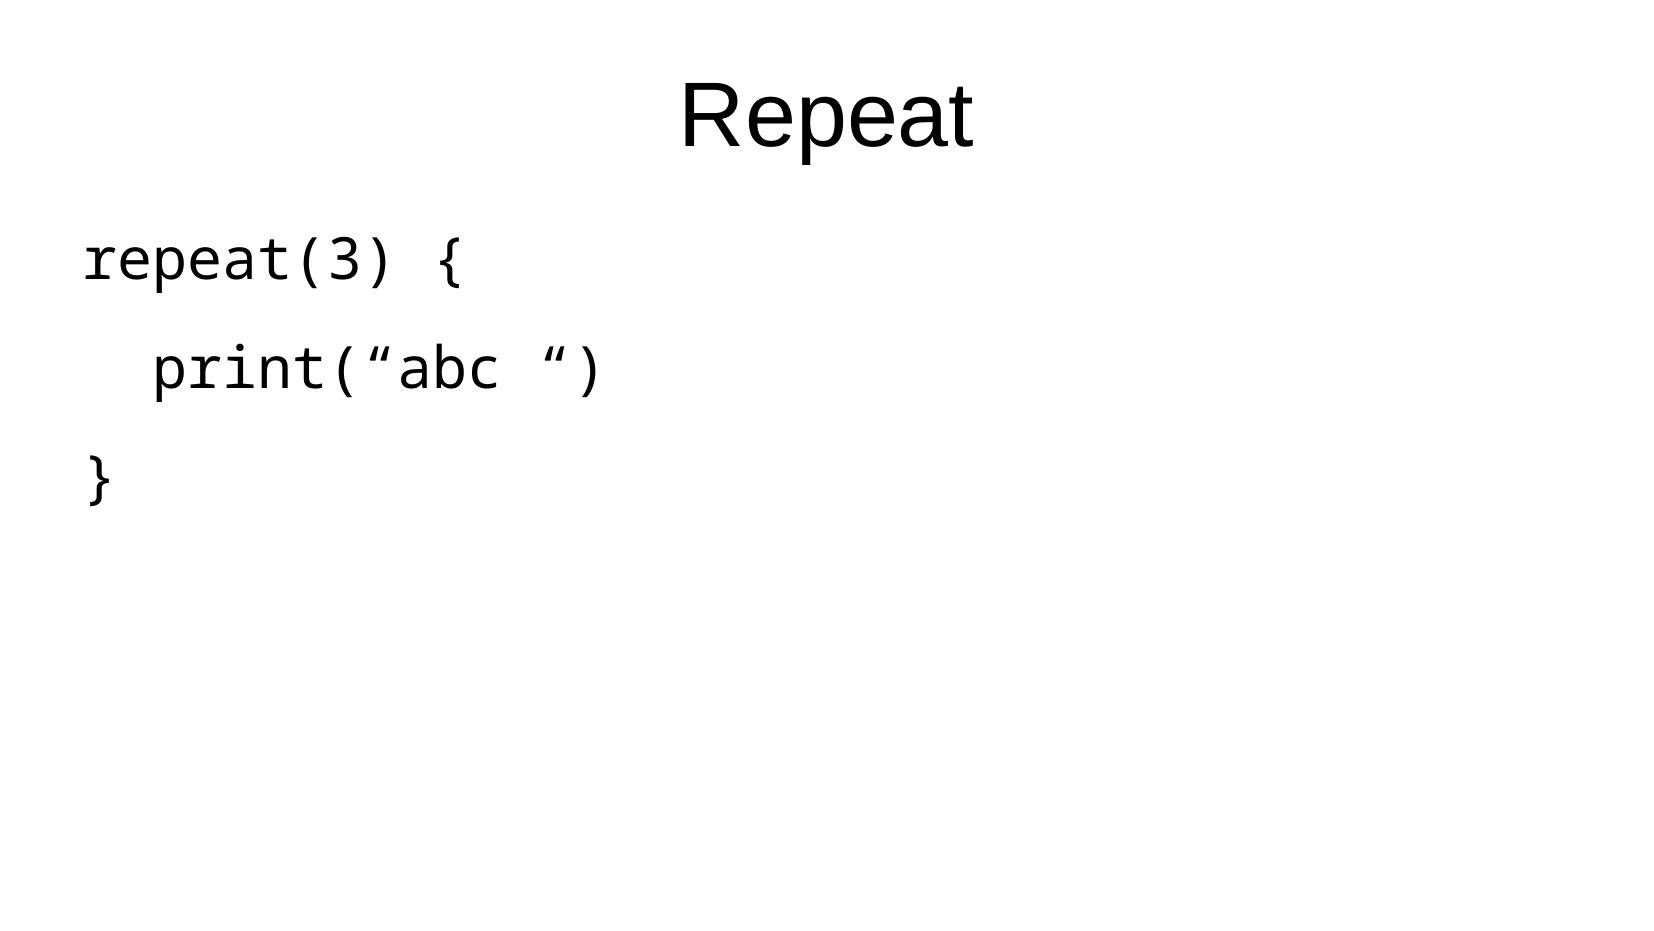

# Repeat
repeat(3) {
 print(“abc “)
}